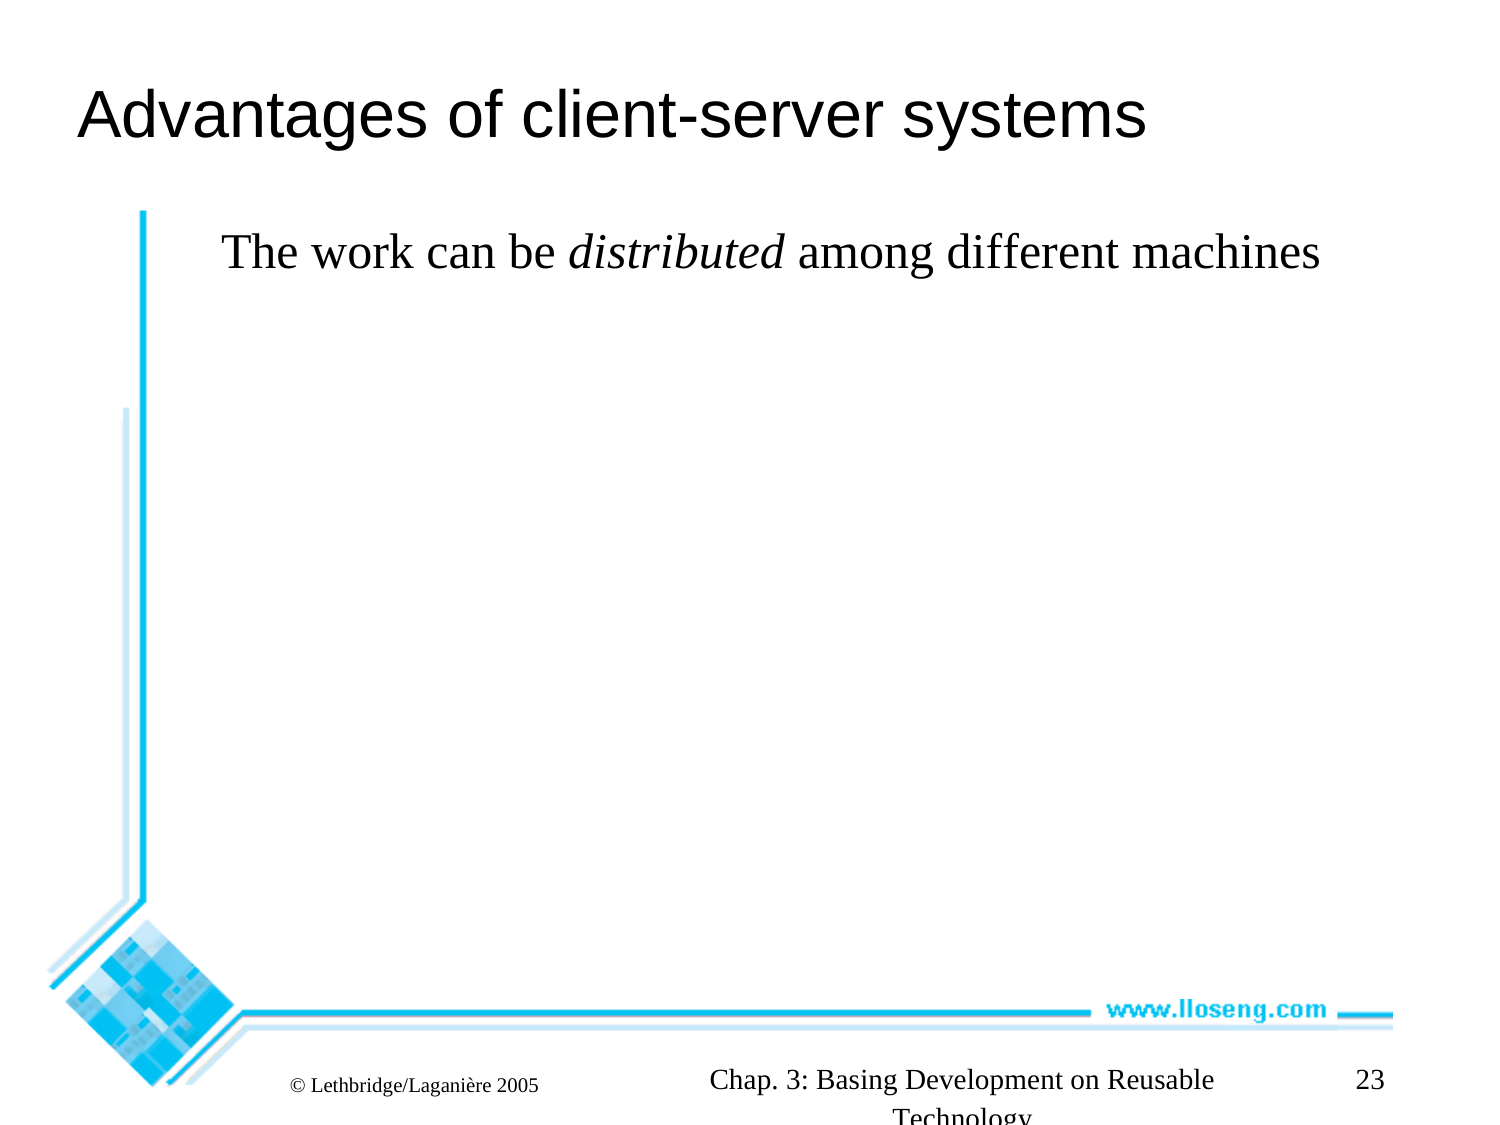

# Advantages of client-server systems
The work can be distributed among different machines
Chap. 3: Basing Development on Reusable Technology
© Lethbridge/Laganière 2005